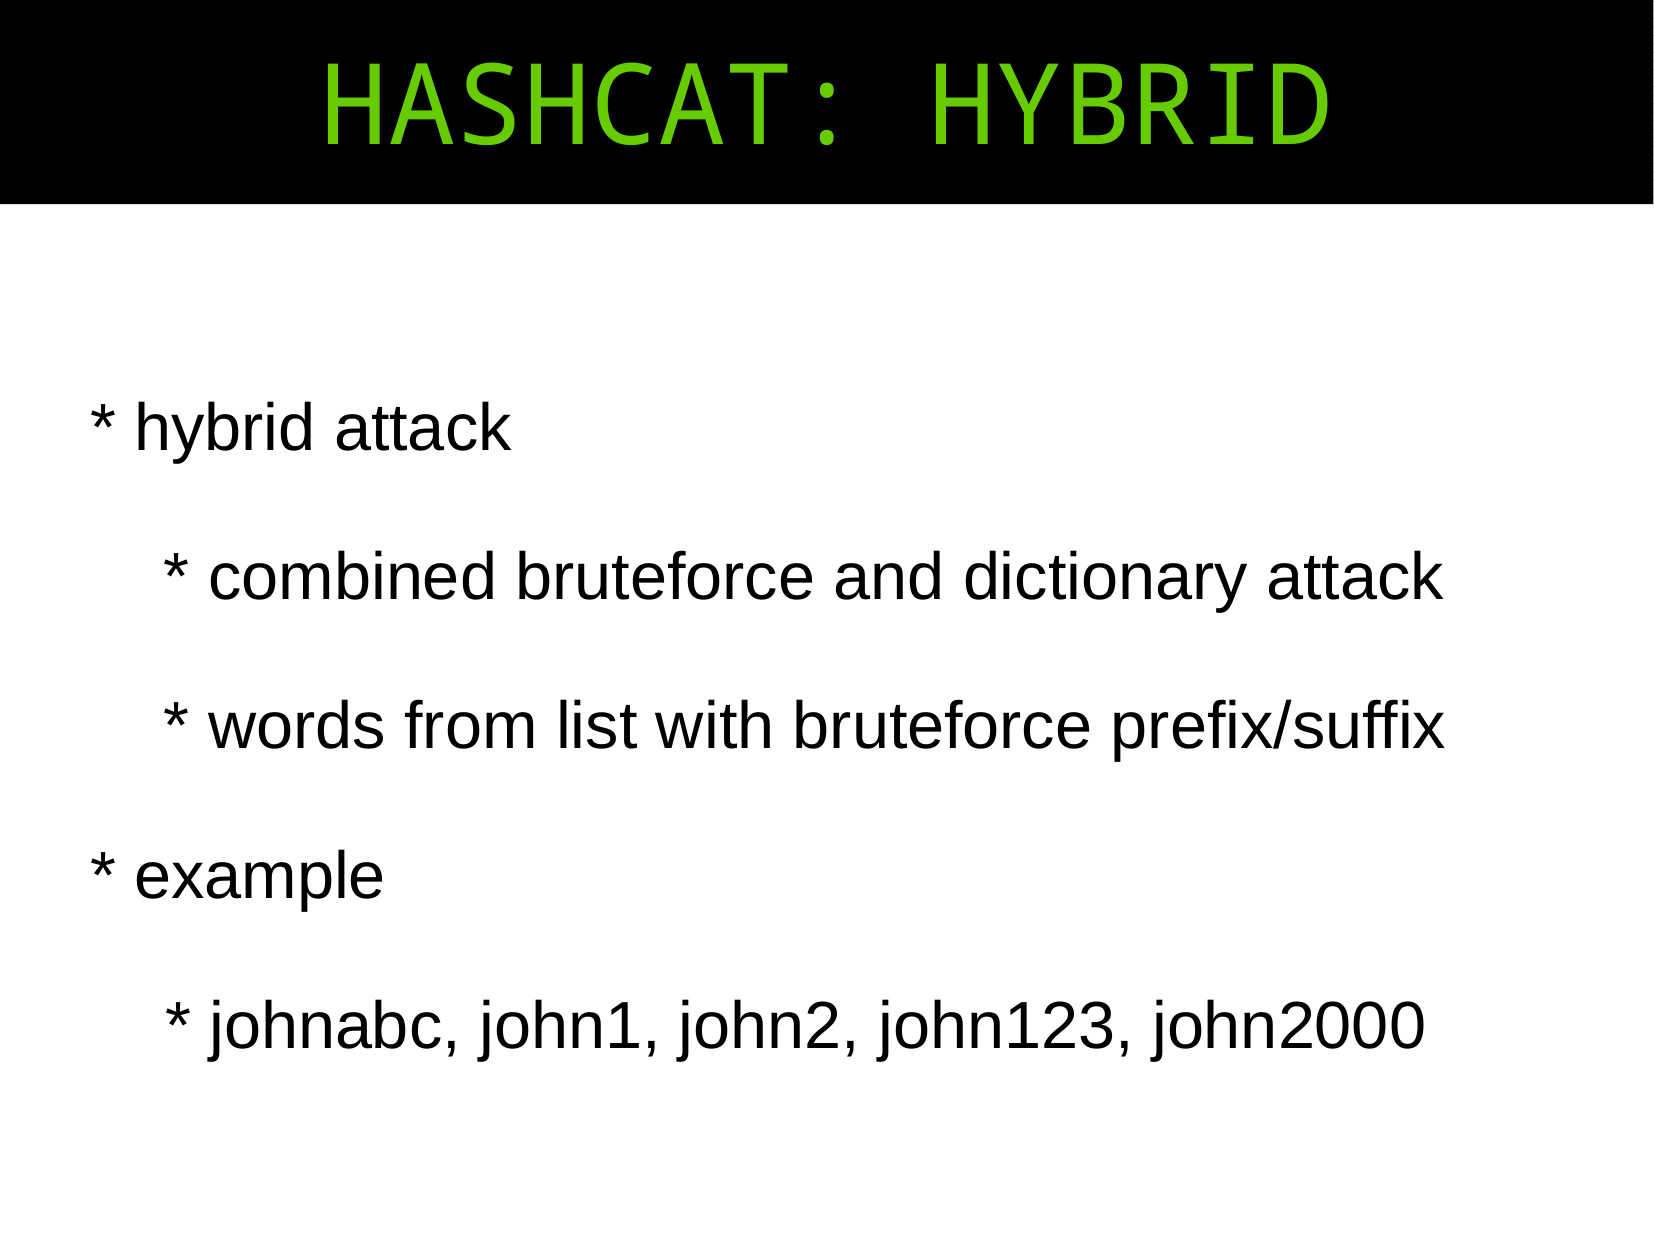

# HASHCAT: HYBRID
* hybrid attack
 * combined bruteforce and dictionary attack
 * words from list with bruteforce prefix/suffix
* example
	* johnabc, john1, john2, john123, john2000